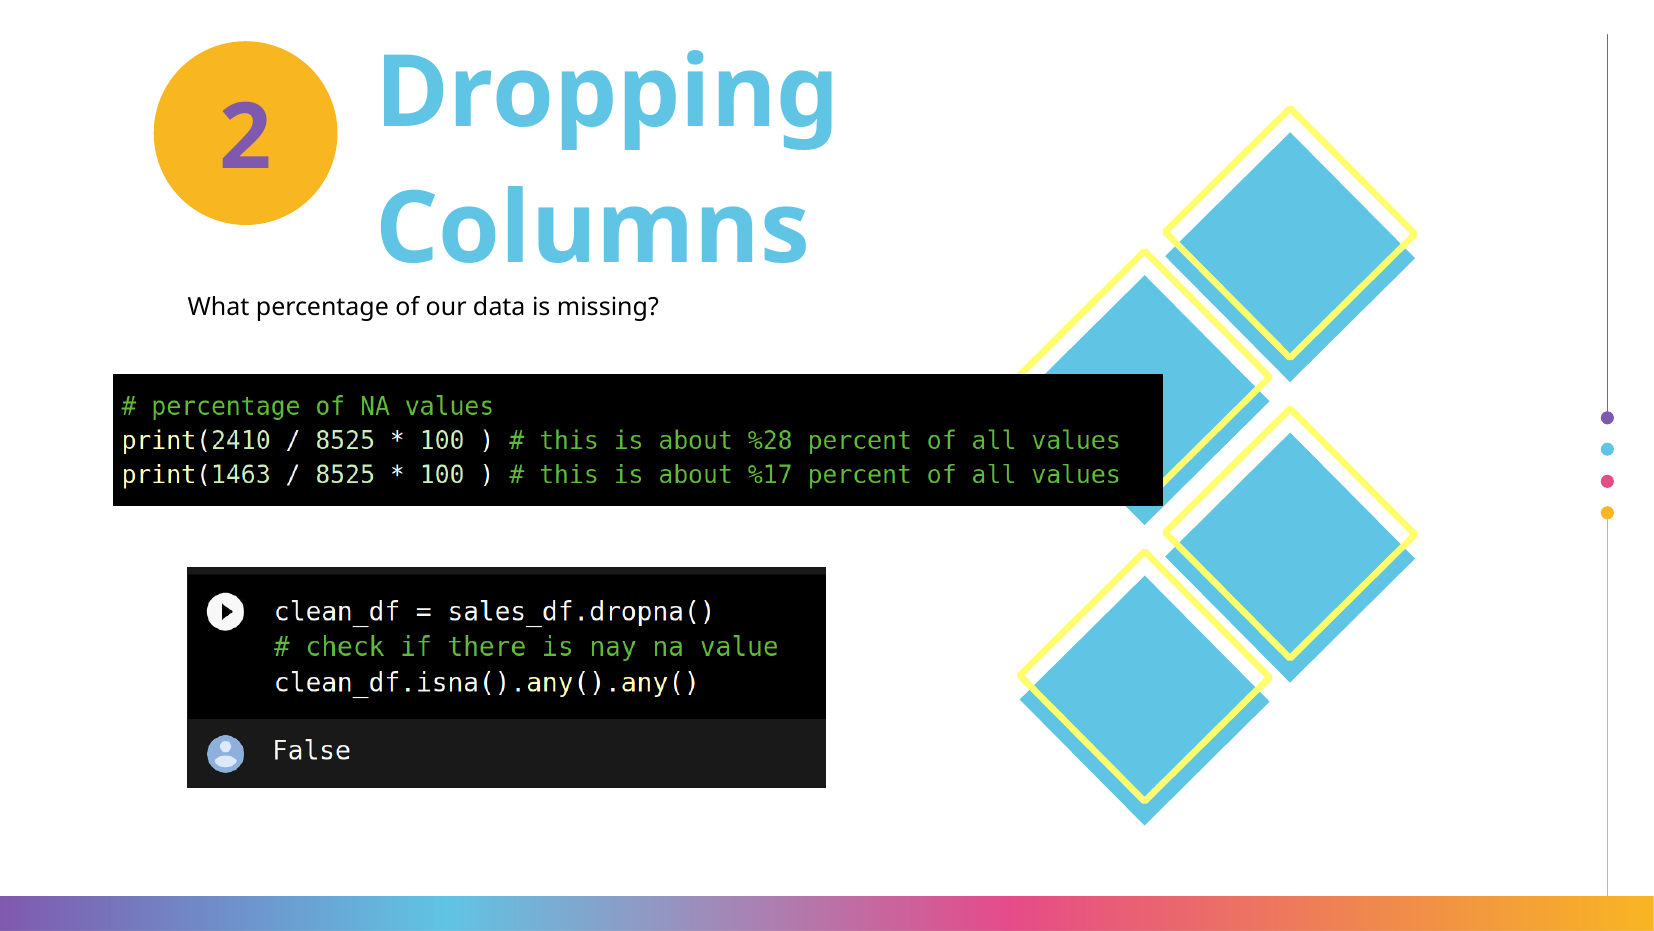

# Dropping Columns
2
What percentage of our data is missing?